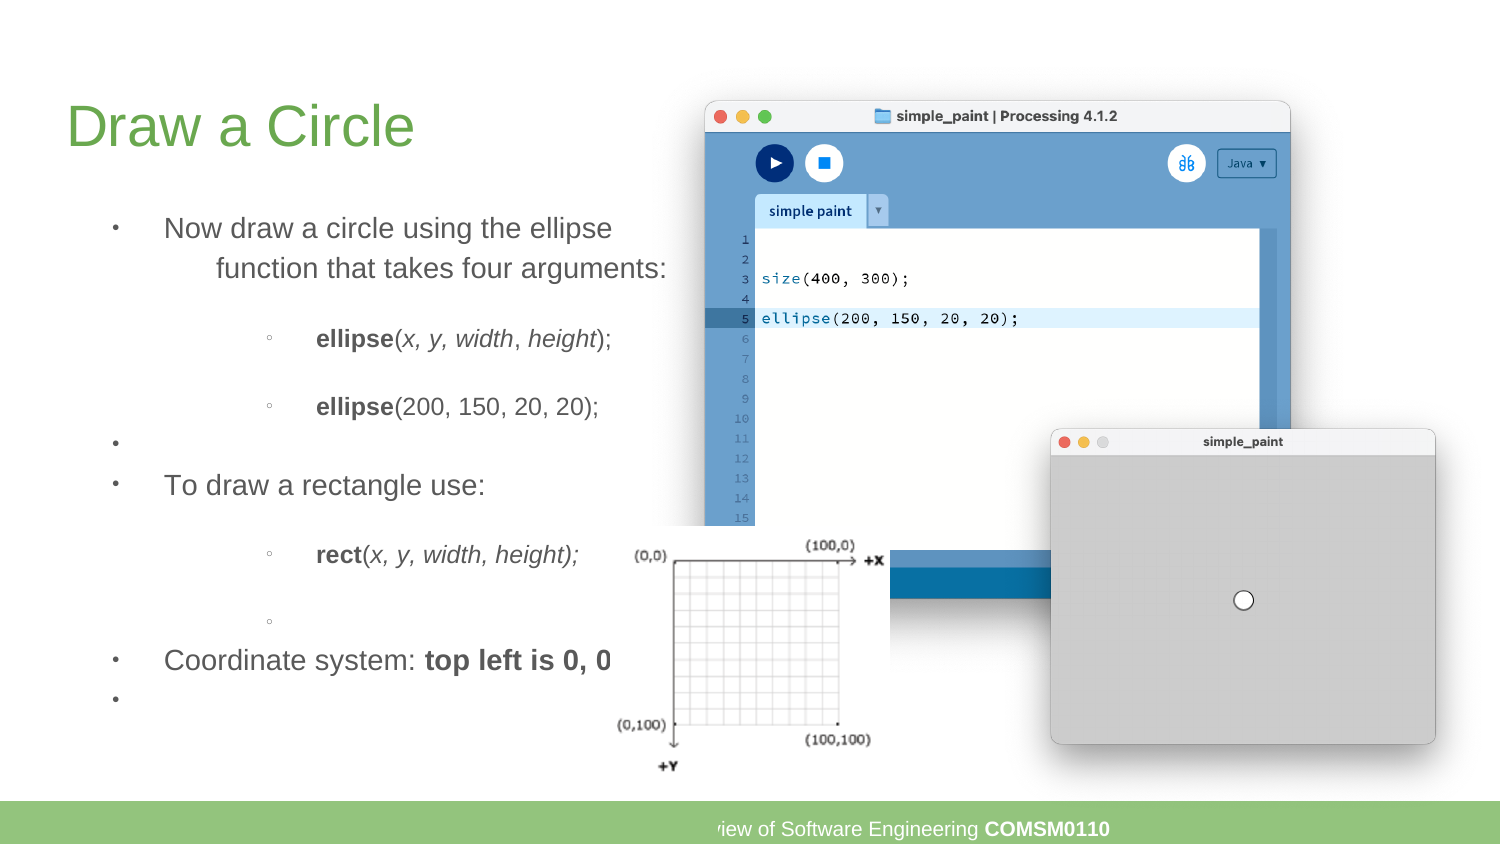

# Draw a Circle
Now draw a circle using the ellipse function that takes four arguments:
ellipse(x, y, width, height);
ellipse(200, 150, 20, 20);
To draw a rectangle use:
rect(x, y, width, height);
Coordinate system: top left is 0, 0